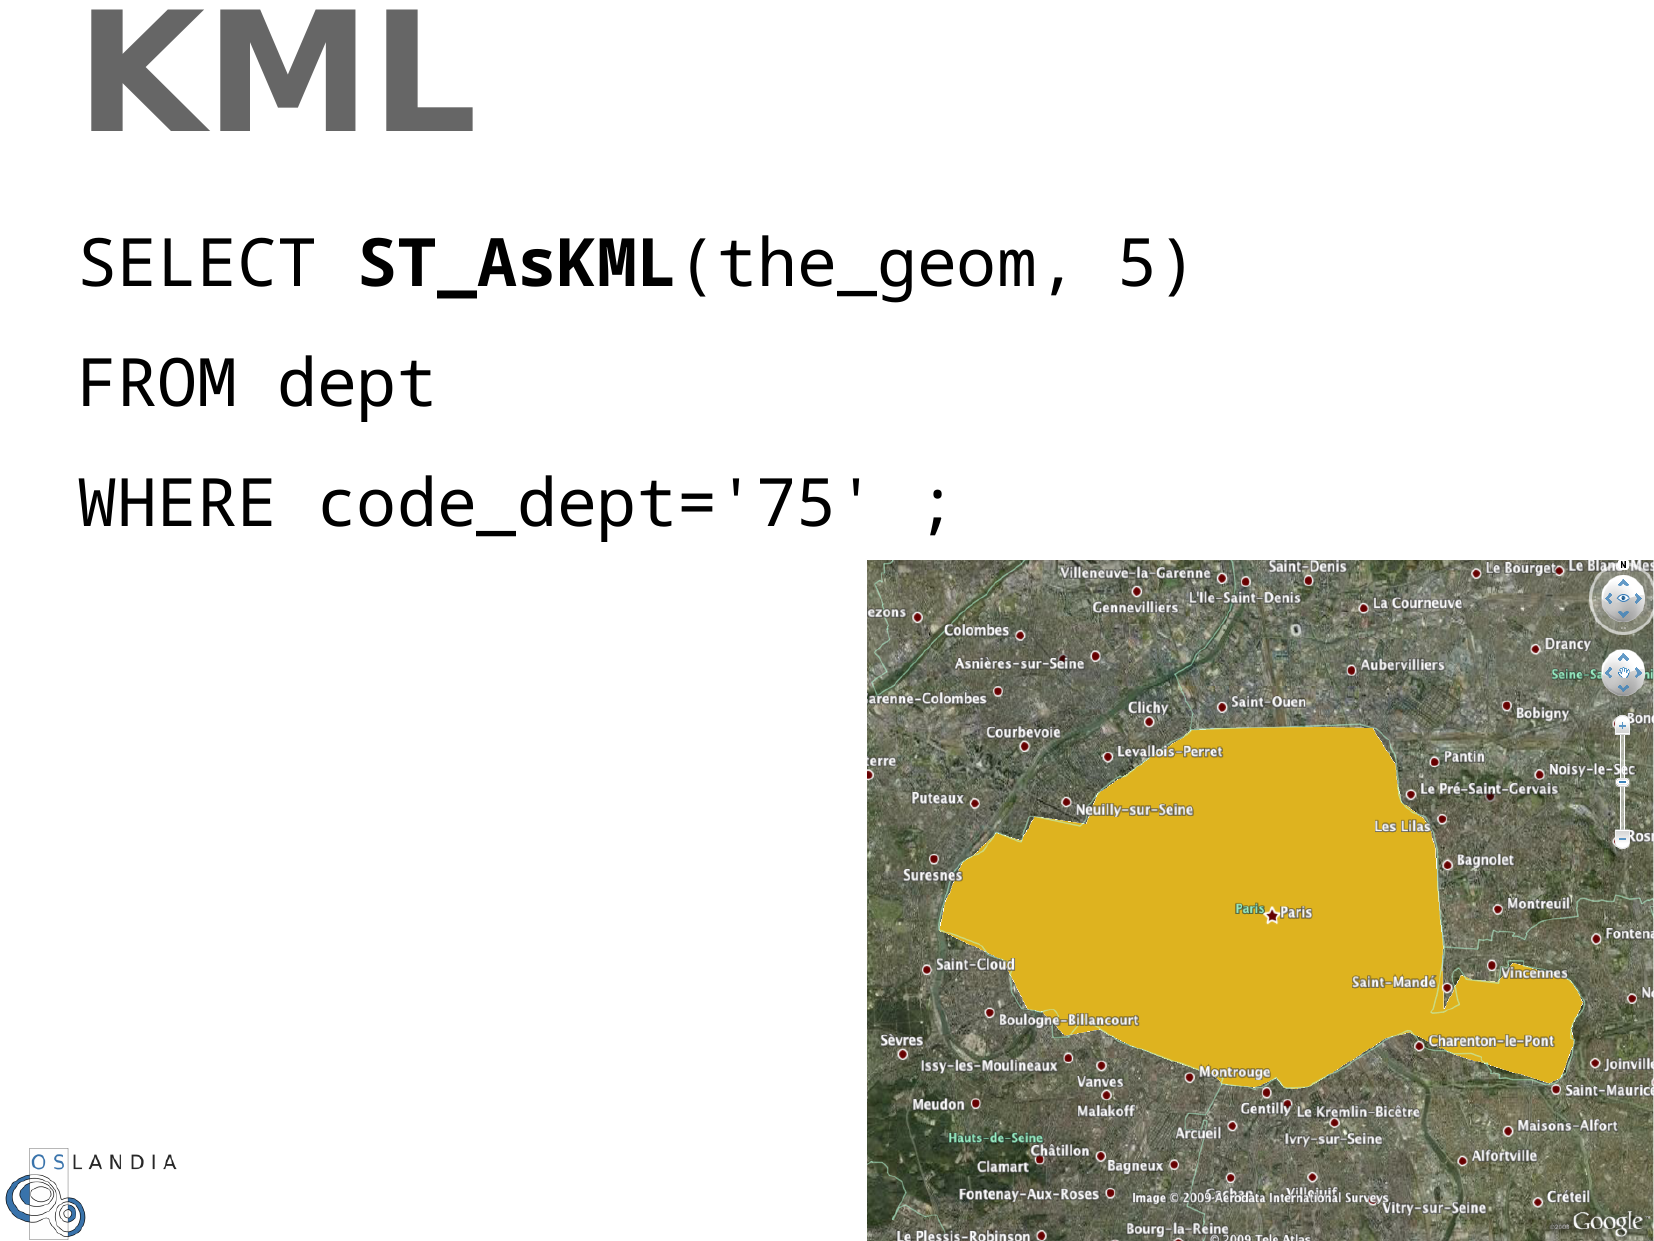

# KML
SELECT ST_AsKML(the_geom, 5)
FROM dept
WHERE code_dept='75' ;